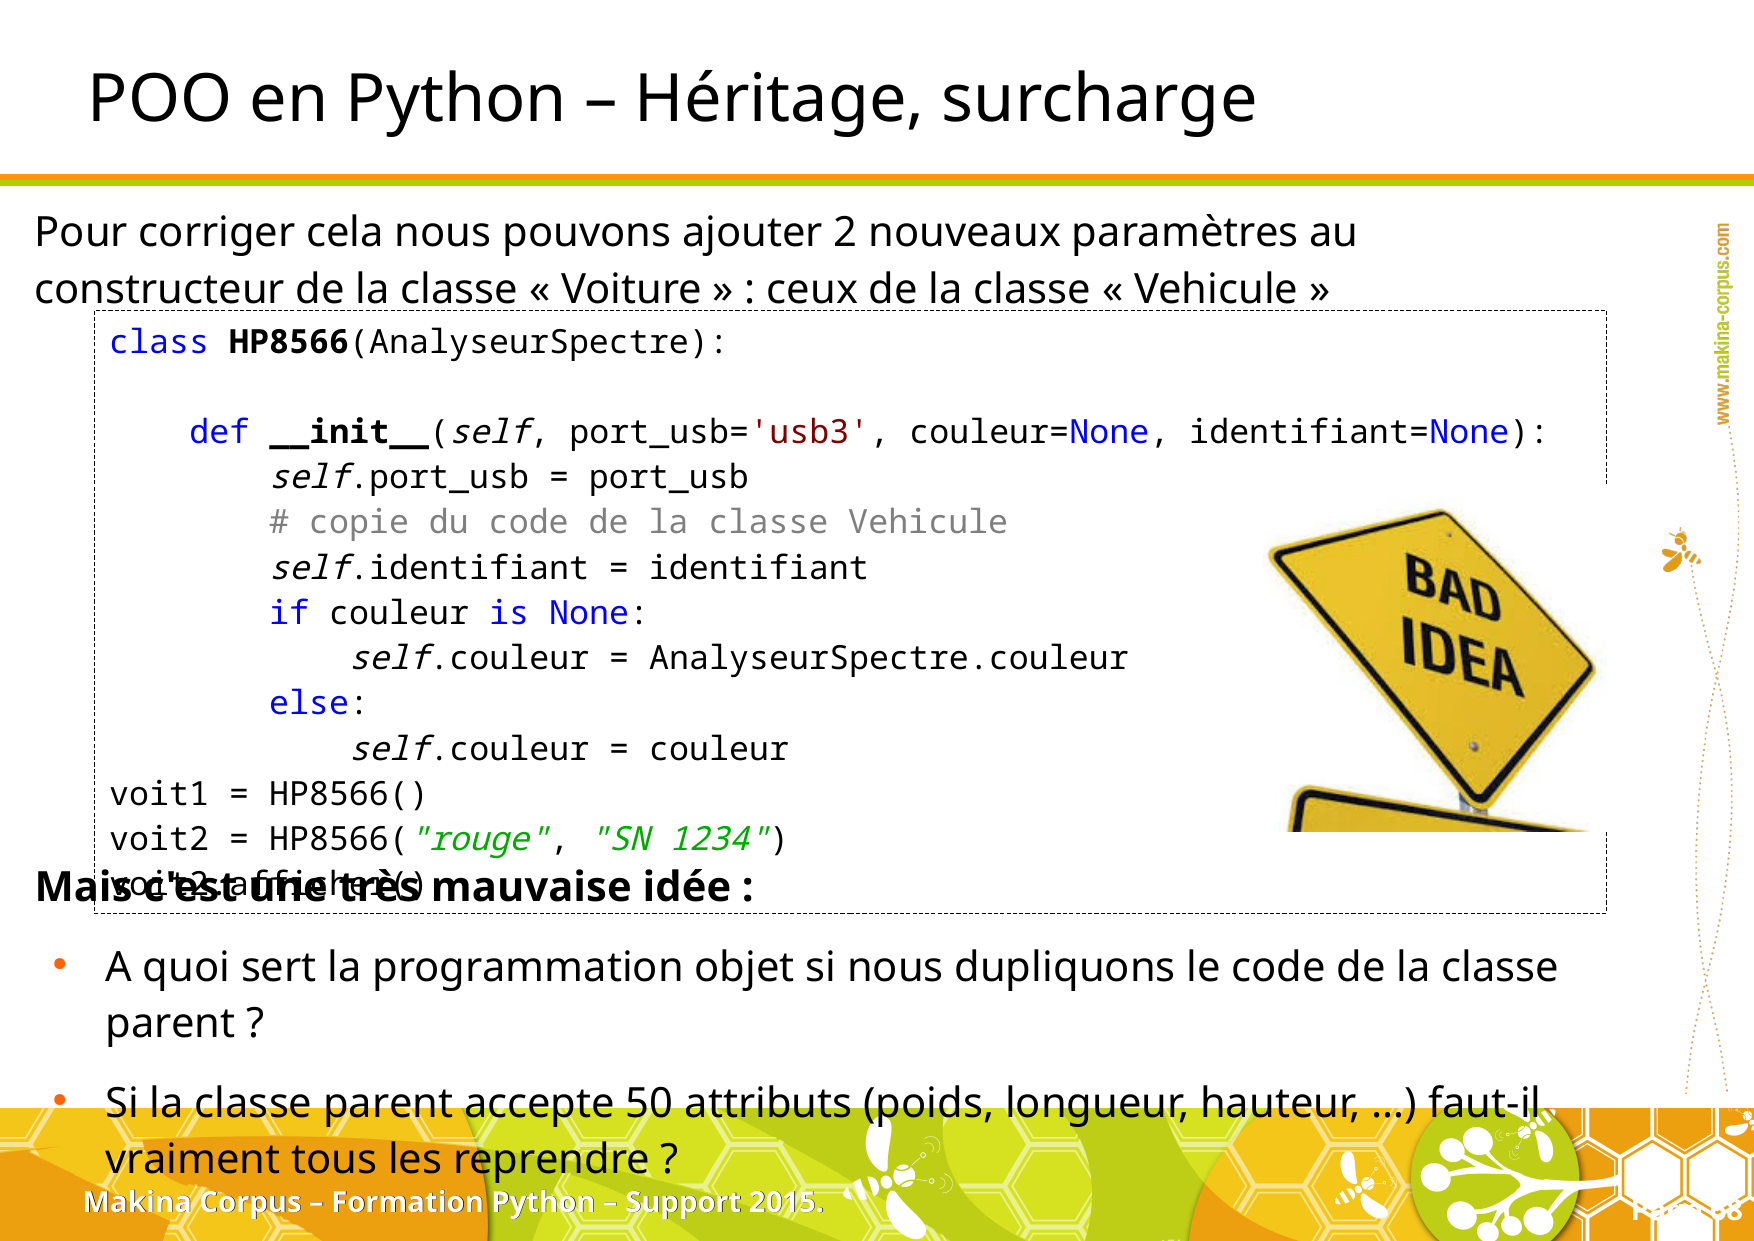

# POO en Python – Héritage, surcharge
Pour corriger cela nous pouvons ajouter 2 nouveaux paramètres au constructeur de la classe « Voiture » : ceux de la classe « Vehicule »
class HP8566(AnalyseurSpectre):
 def __init__(self, port_usb='usb3', couleur=None, identifiant=None):
 self.port_usb = port_usb
 # copie du code de la classe Vehicule
 self.identifiant = identifiant
 if couleur is None:
 self.couleur = AnalyseurSpectre.couleur
 else:
 self.couleur = couleur
voit1 = HP8566()
voit2 = HP8566("rouge", "SN 1234")
voit2.afficher()
Mais c'est une très mauvaise idée :
A quoi sert la programmation objet si nous dupliquons le code de la classe parent ?
Si la classe parent accepte 50 attributs (poids, longueur, hauteur, …) faut-il vraiment tous les reprendre ?
tesg
68